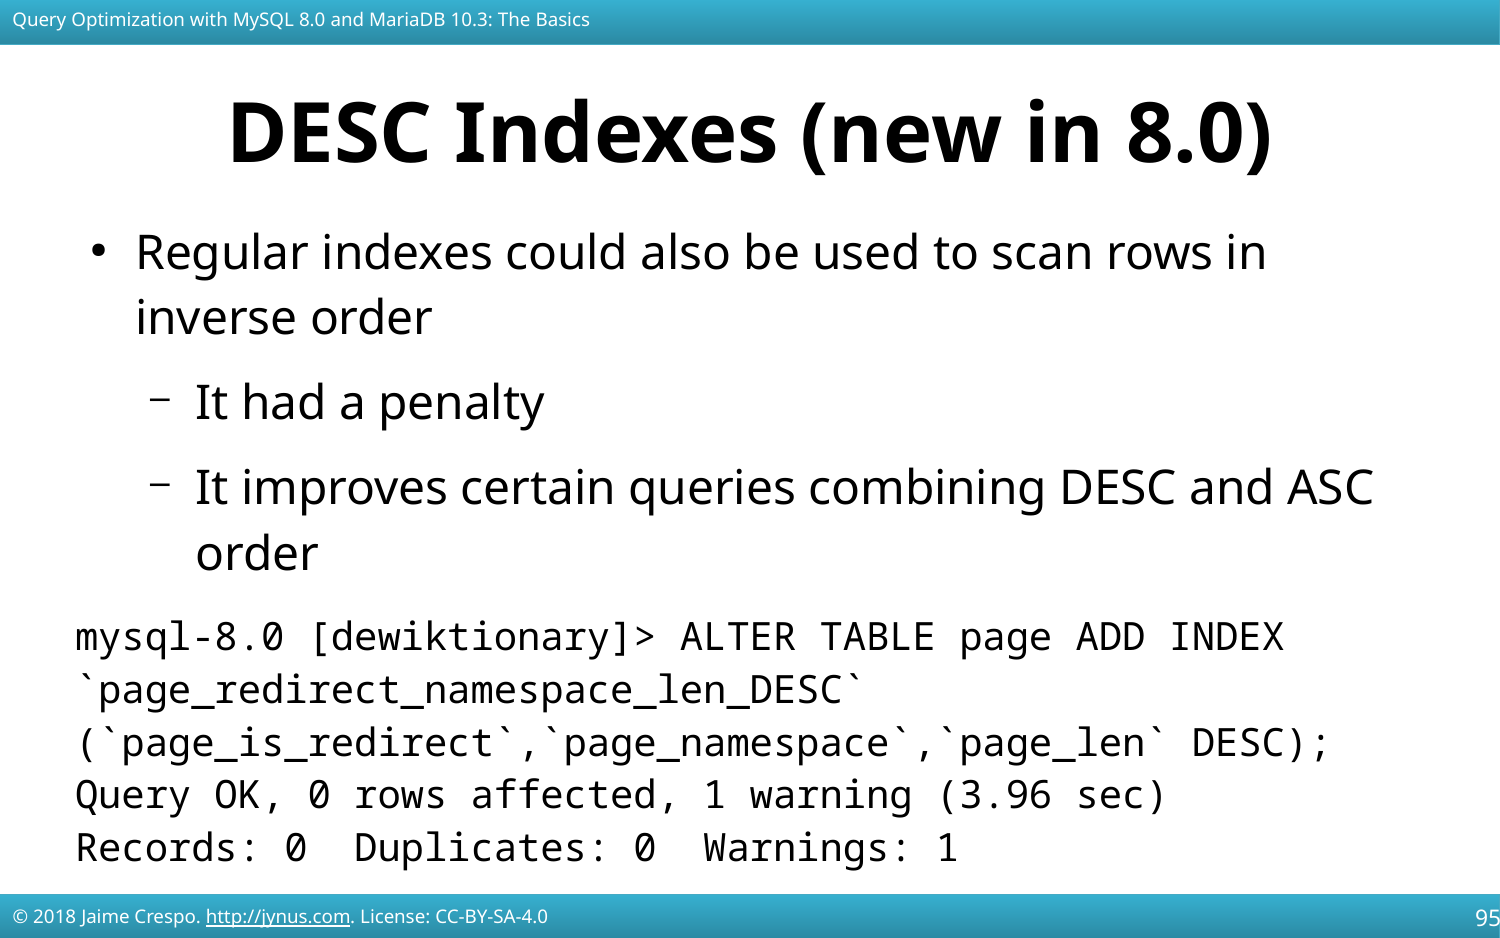

# DESC Indexes (new in 8.0)
Regular indexes could also be used to scan rows in inverse order
It had a penalty
It improves certain queries combining DESC and ASC order
mysql-8.0 [dewiktionary]> ALTER TABLE page ADD INDEX `page_redirect_namespace_len_DESC` (`page_is_redirect`,`page_namespace`,`page_len` DESC);
Query OK, 0 rows affected, 1 warning (3.96 sec)
Records: 0 Duplicates: 0 Warnings: 1